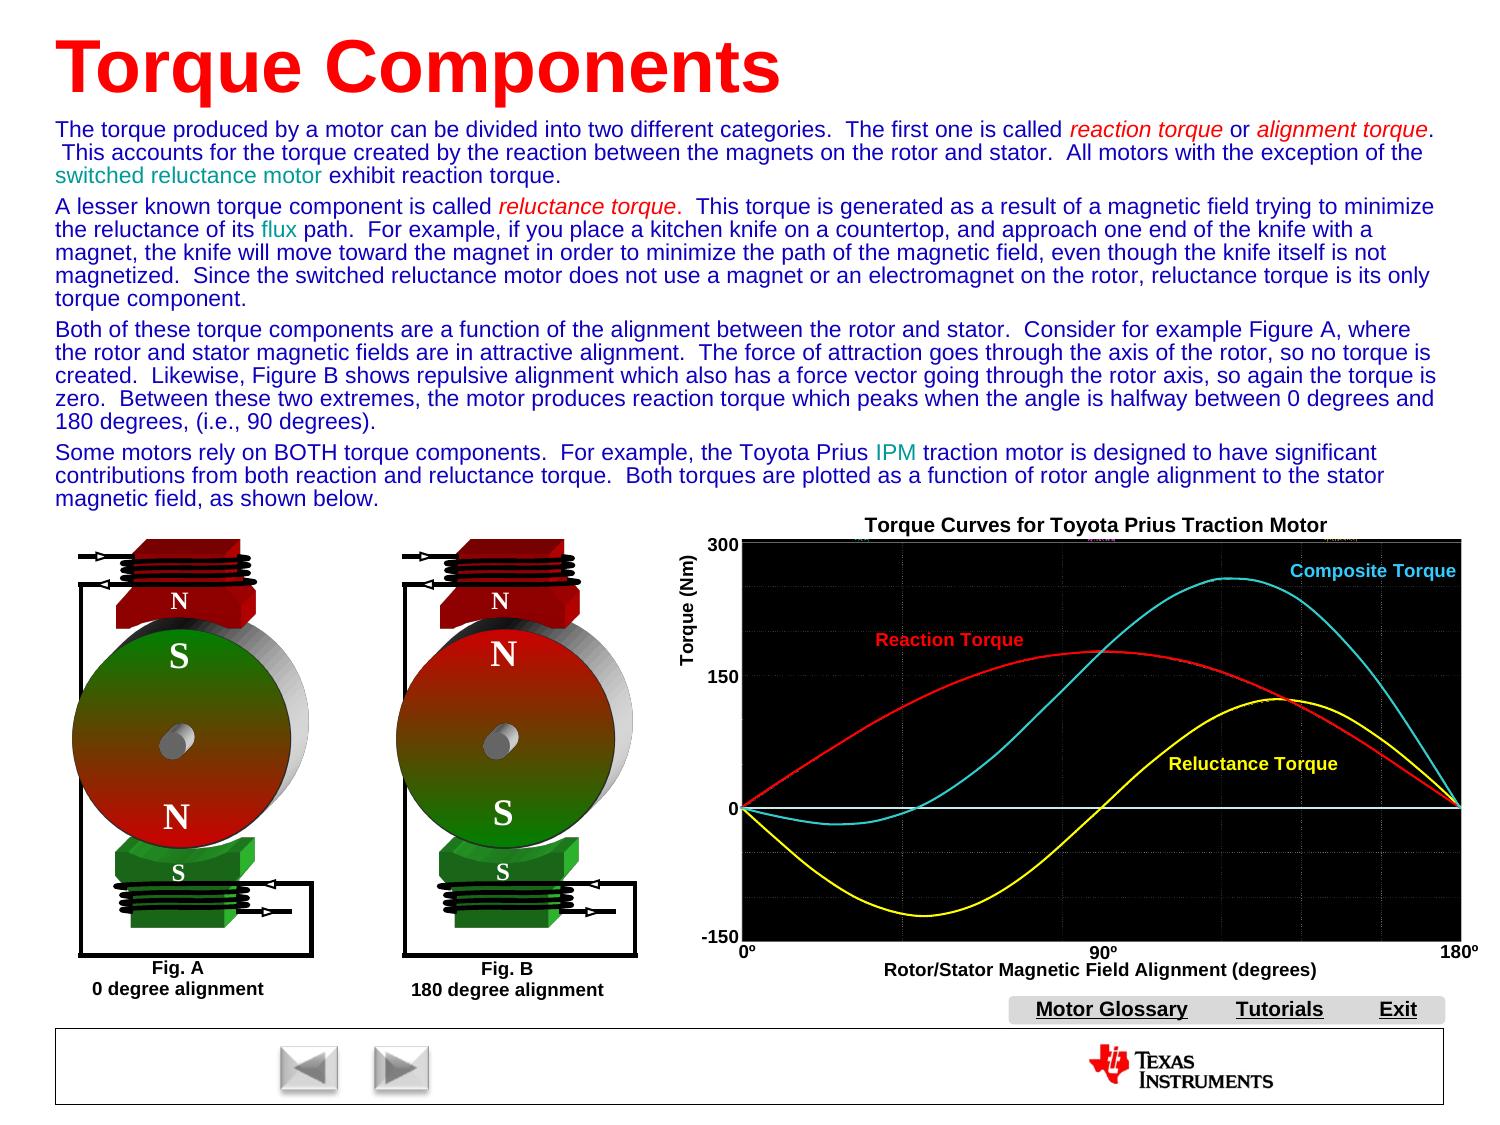

# Torque Components
The torque produced by a motor can be divided into two different categories. The first one is called reaction torque or alignment torque. This accounts for the torque created by the reaction between the magnets on the rotor and stator. All motors with the exception of the switched reluctance motor exhibit reaction torque.
A lesser known torque component is called reluctance torque. This torque is generated as a result of a magnetic field trying to minimize the reluctance of its flux path. For example, if you place a kitchen knife on a countertop, and approach one end of the knife with a magnet, the knife will move toward the magnet in order to minimize the path of the magnetic field, even though the knife itself is not magnetized. Since the switched reluctance motor does not use a magnet or an electromagnet on the rotor, reluctance torque is its only torque component.
Both of these torque components are a function of the alignment between the rotor and stator. Consider for example Figure A, where the rotor and stator magnetic fields are in attractive alignment. The force of attraction goes through the axis of the rotor, so no torque is created. Likewise, Figure B shows repulsive alignment which also has a force vector going through the rotor axis, so again the torque is zero. Between these two extremes, the motor produces reaction torque which peaks when the angle is halfway between 0 degrees and 180 degrees, (i.e., 90 degrees).
Some motors rely on BOTH torque components. For example, the Toyota Prius IPM traction motor is designed to have significant contributions from both reaction and reluctance torque. Both torques are plotted as a function of rotor angle alignment to the stator magnetic field, as shown below.
Torque Curves for Toyota Prius Traction Motor
300
N
S
N
S
N
N
S
S
Composite Torque
Torque (Nm)
Reaction Torque
150
Reluctance Torque
0
-150
0º
180º
90º
Fig. A
0 degree alignment
Fig. B
180 degree alignment
Rotor/Stator Magnetic Field Alignment (degrees)